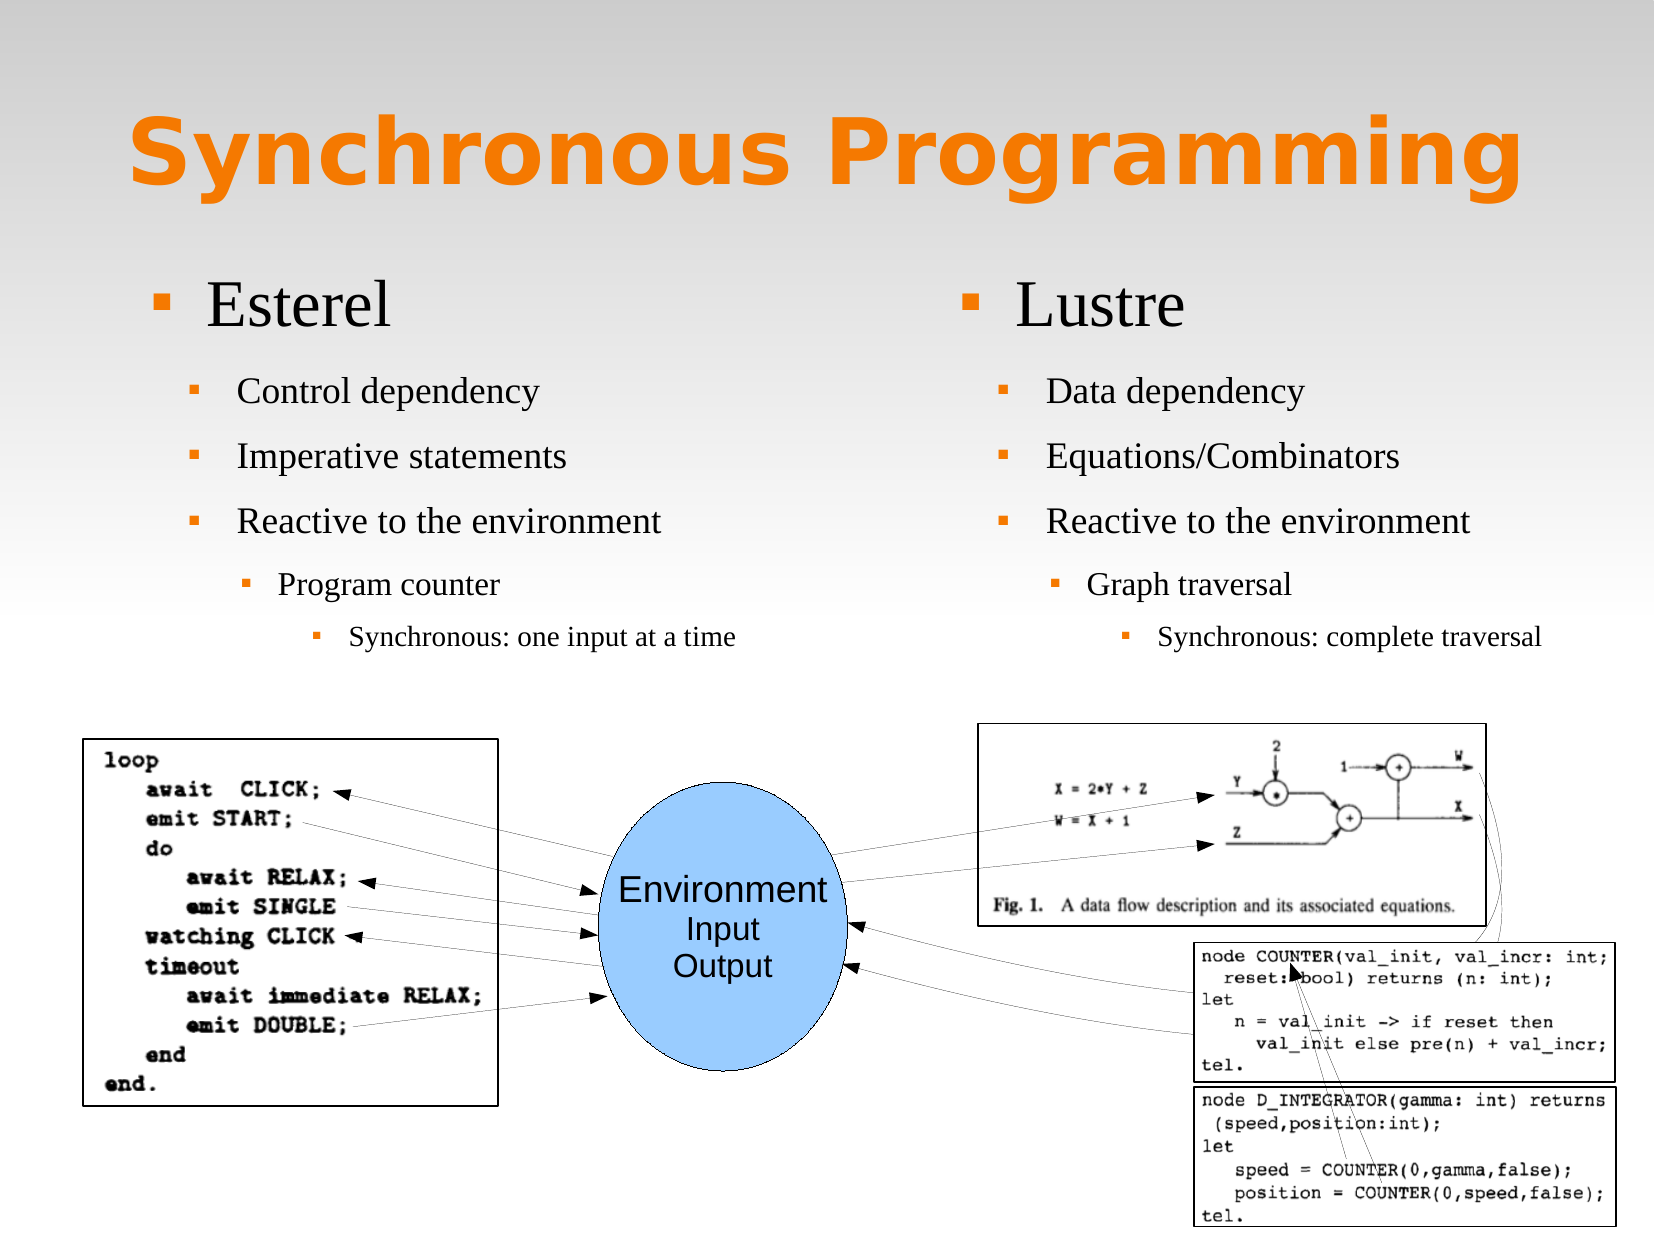

# Synchronous Programming
Esterel
Control dependency
Imperative statements
Reactive to the environment
Program counter
Synchronous: one input at a time
Lustre
Data dependency
Equations/Combinators
Reactive to the environment
Graph traversal
Synchronous: complete traversal
Environment
Input
Output